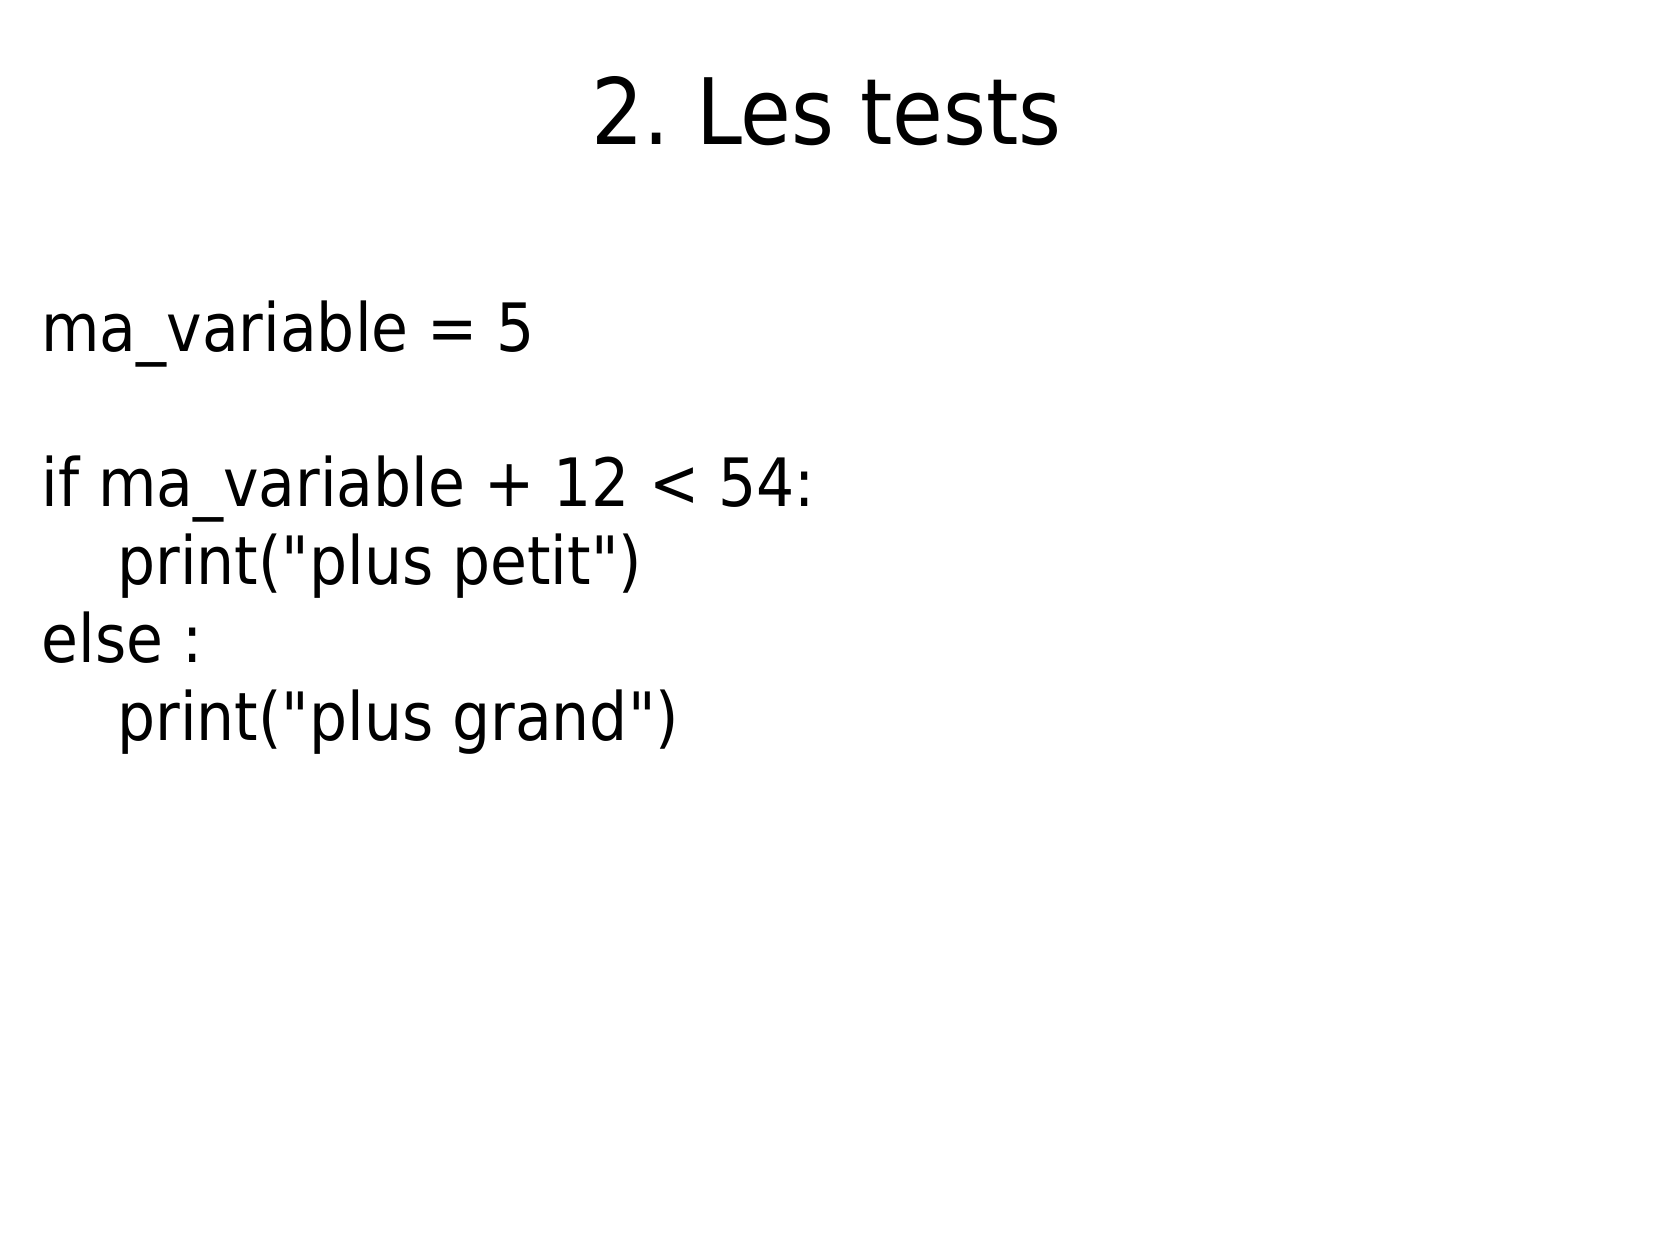

# 2. Les tests
ma_variable = 5
if ma_variable + 12 < 54:
 print("plus petit")
else :
 print("plus grand")